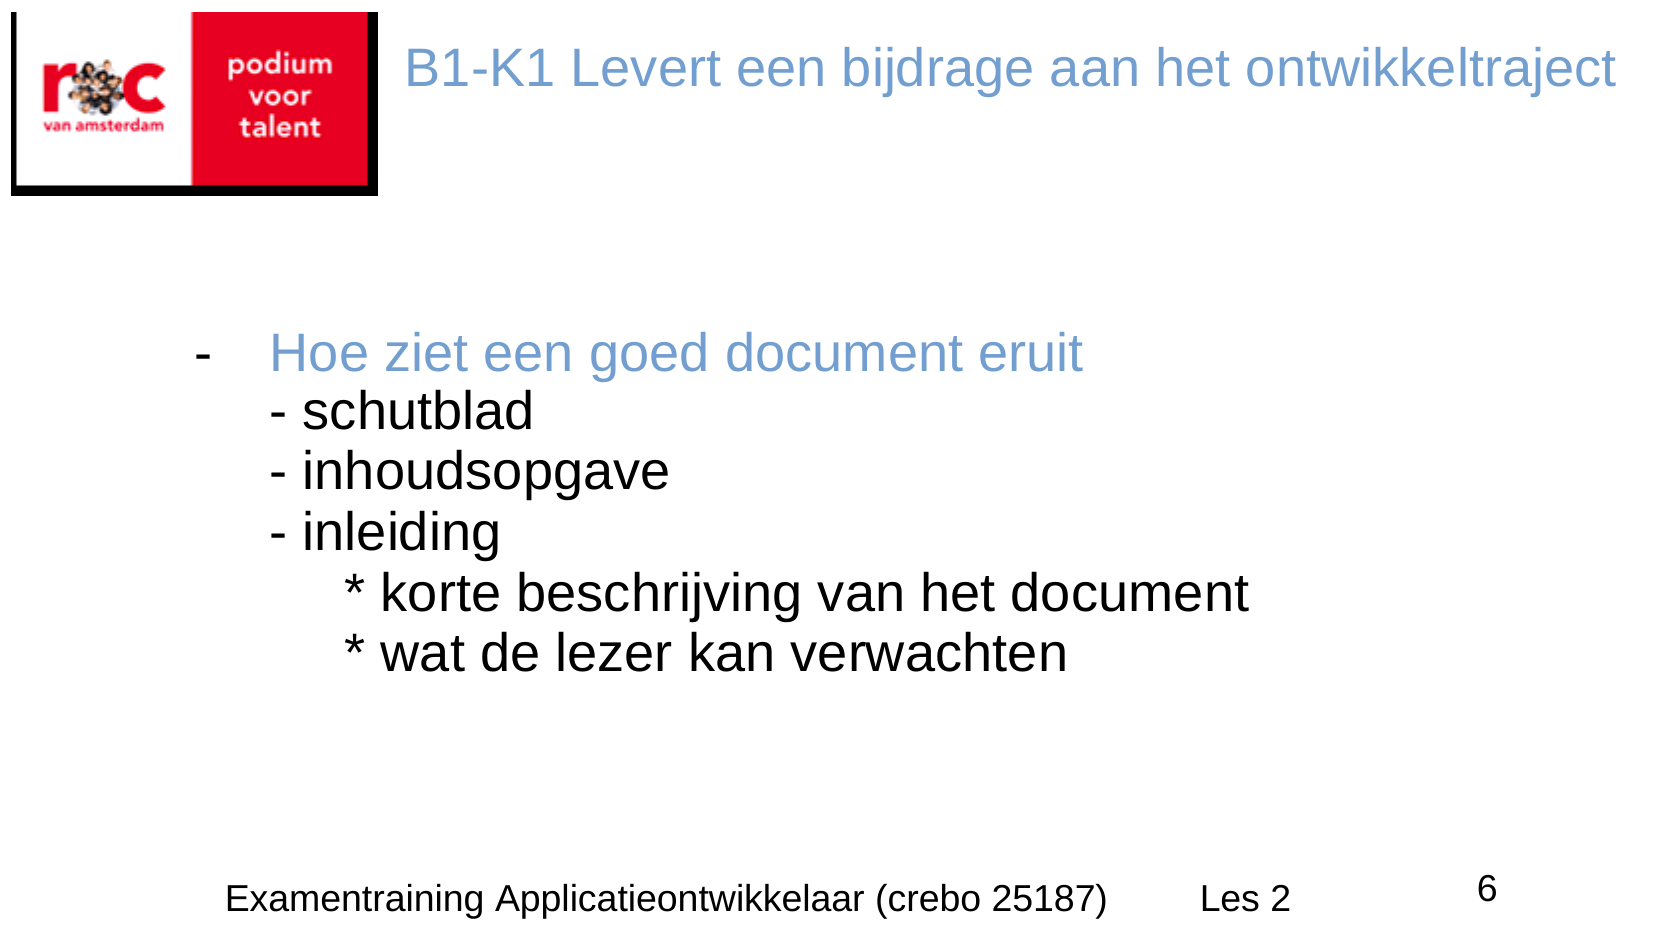

B1-K1 Levert een bijdrage aan het ontwikkeltraject
	- schutblad
	- inhoudsopgave
	- inleiding
		* korte beschrijving van het document
		* wat de lezer kan verwachten
- 	Hoe ziet een goed document eruit
Examentraining Applicatieontwikkelaar (crebo 25187)
Les 2